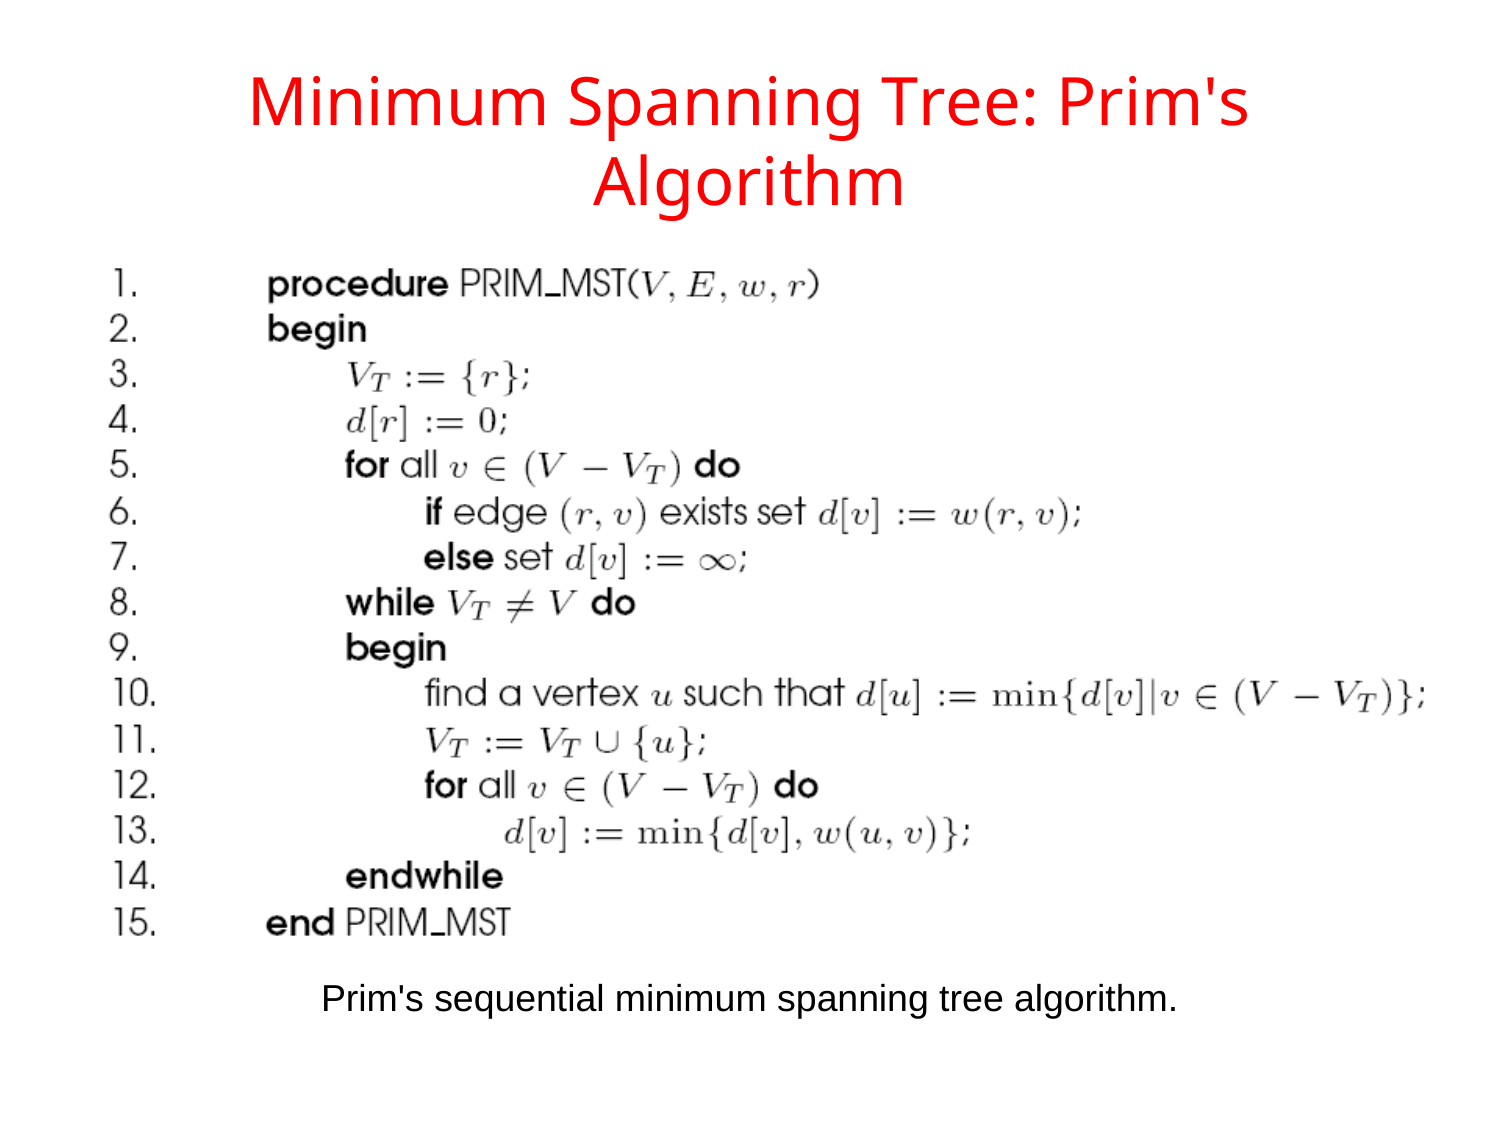

# Minimum Spanning Tree: Prim's Algorithm
Prim's sequential minimum spanning tree algorithm.